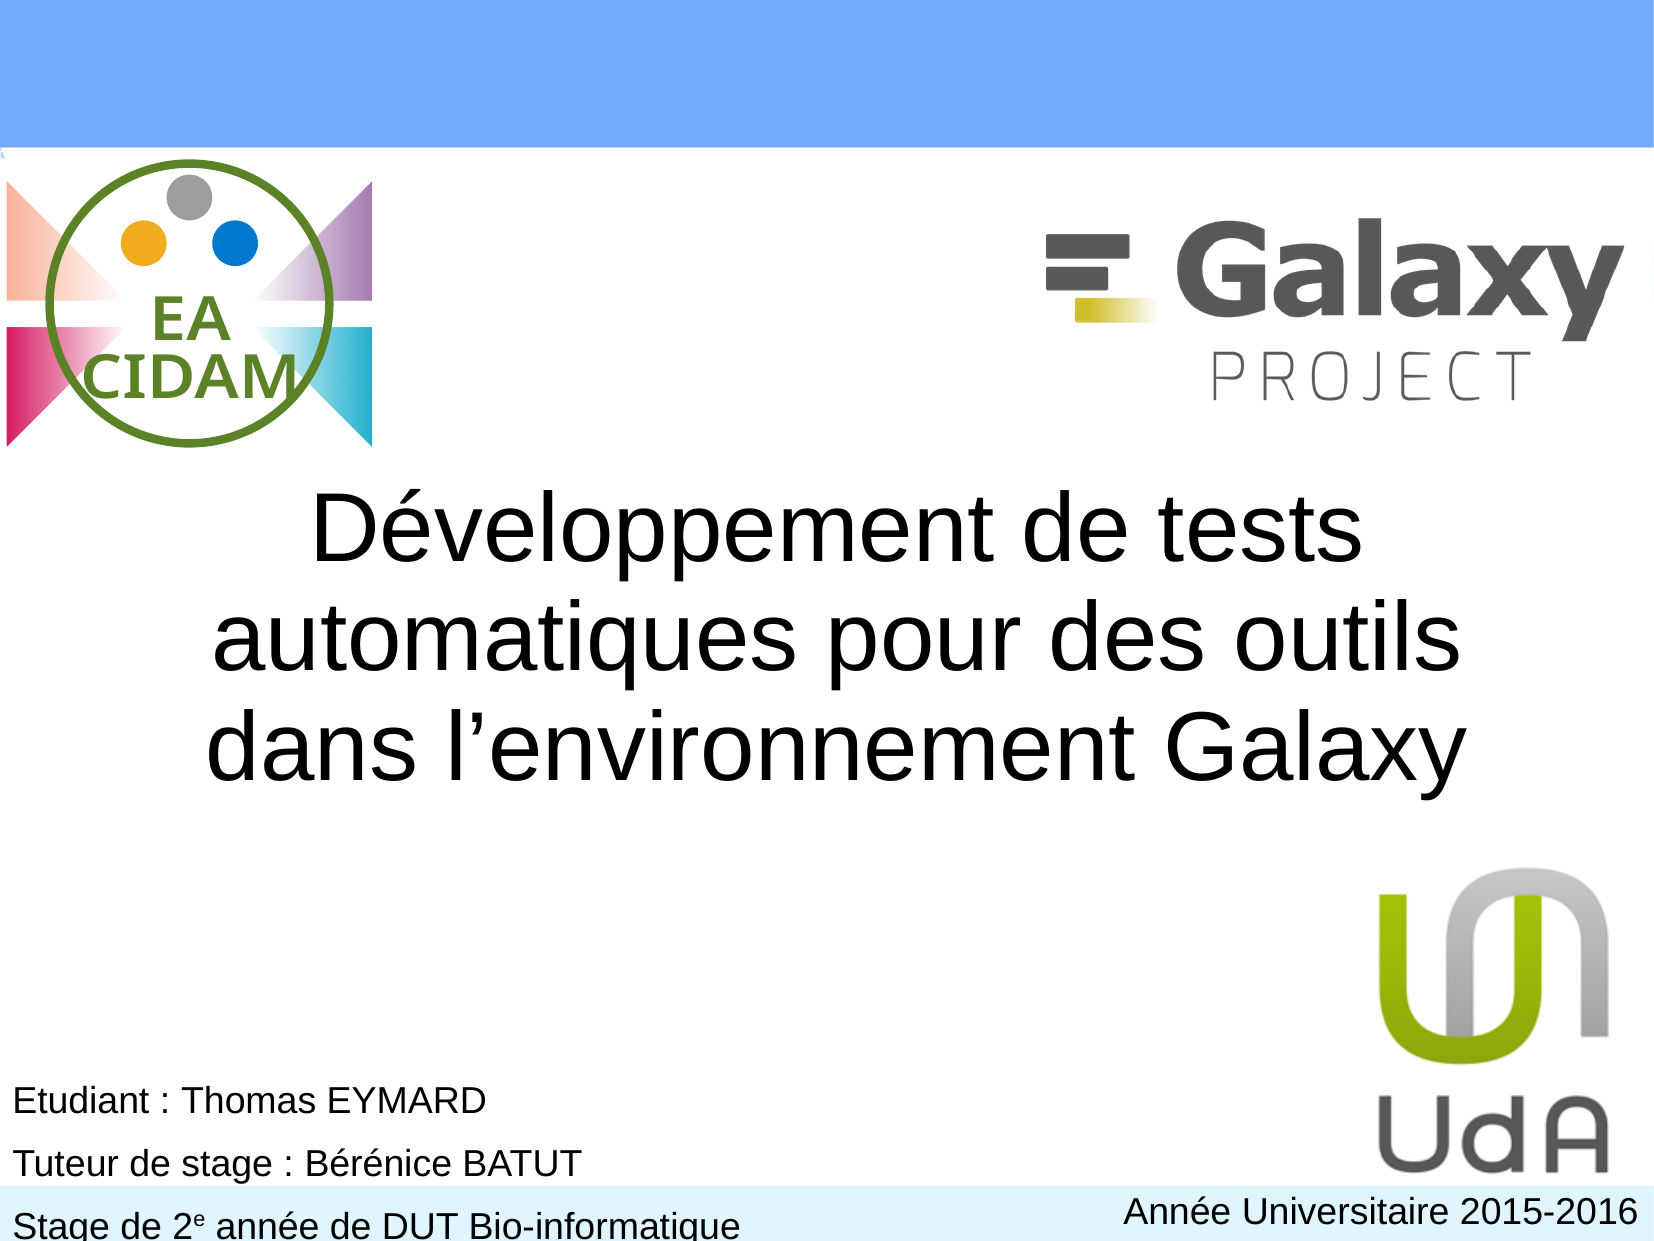

# Développement de tests automatiques pour des outils dans l’environnement Galaxy
Etudiant : Thomas EYMARD
Tuteur de stage : Bérénice BATUT
Stage de 2e année de DUT Bio-informatique
Année Universitaire 2015-2016